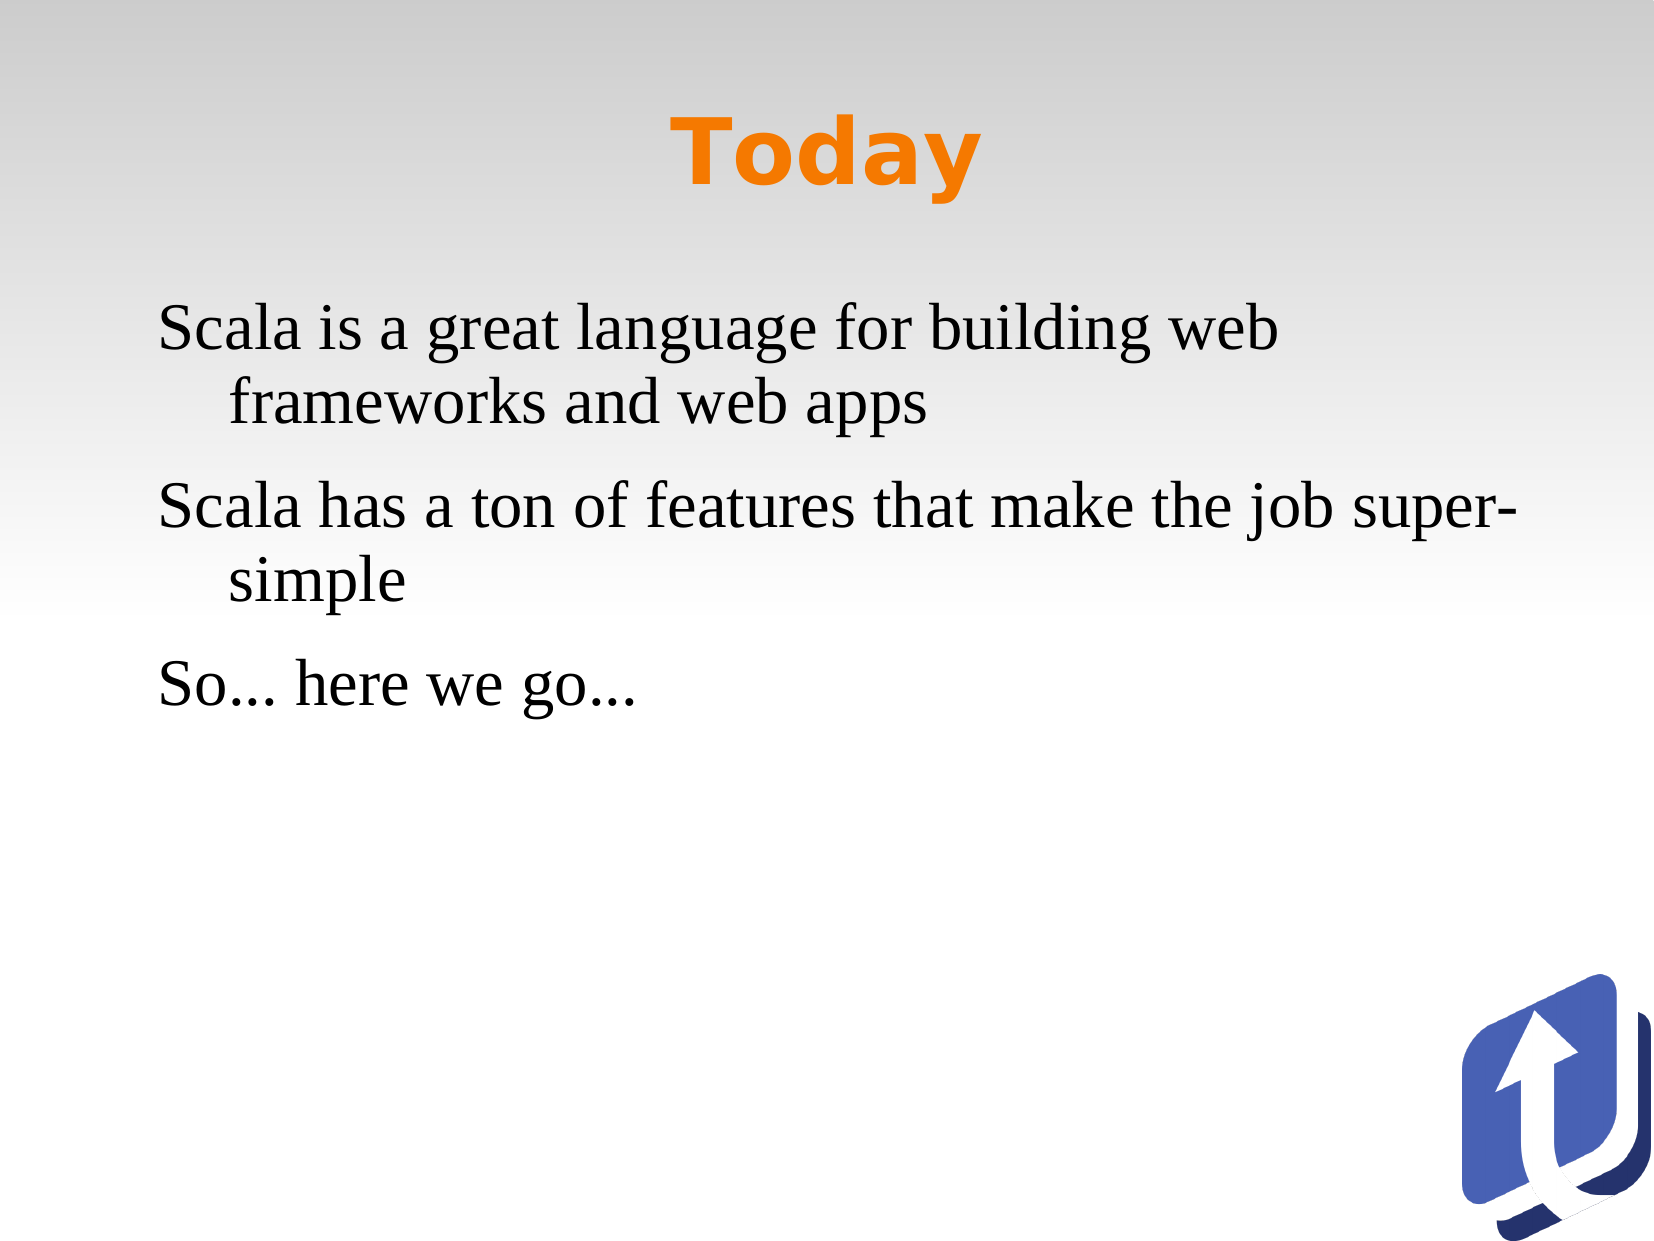

# Today
Scala is a great language for building web frameworks and web apps
Scala has a ton of features that make the job super-simple
So... here we go...